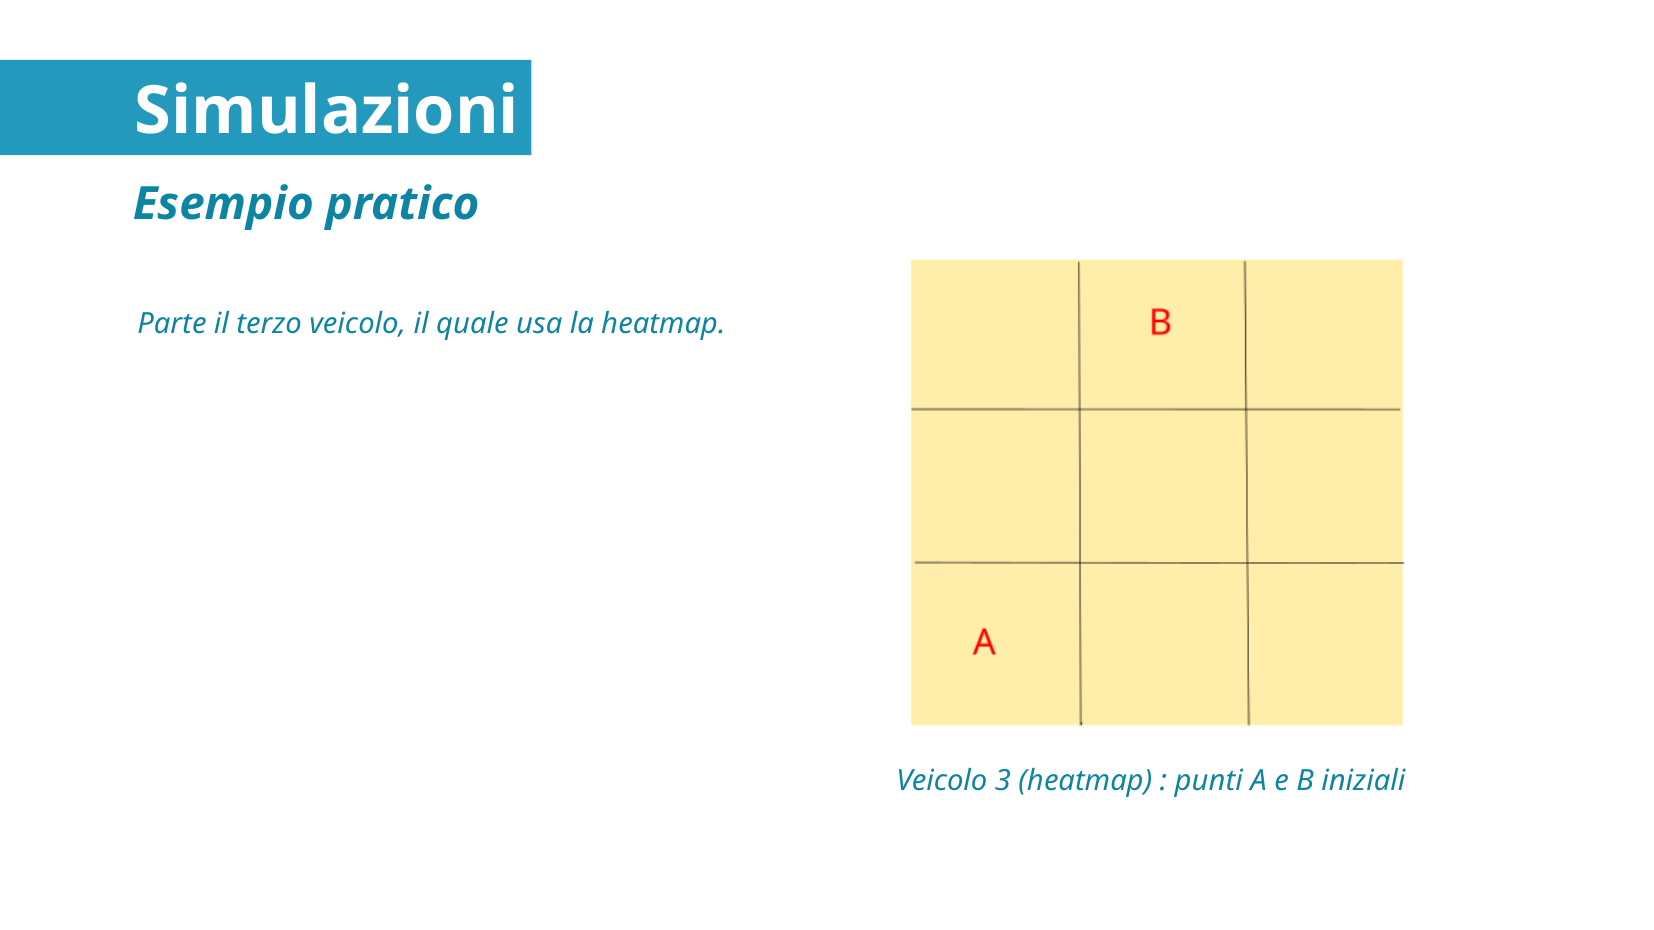

# Simulazioni
Esempio pratico
Parte il terzo veicolo, il quale usa la heatmap.
Veicolo 3 (heatmap) : punti A e B iniziali